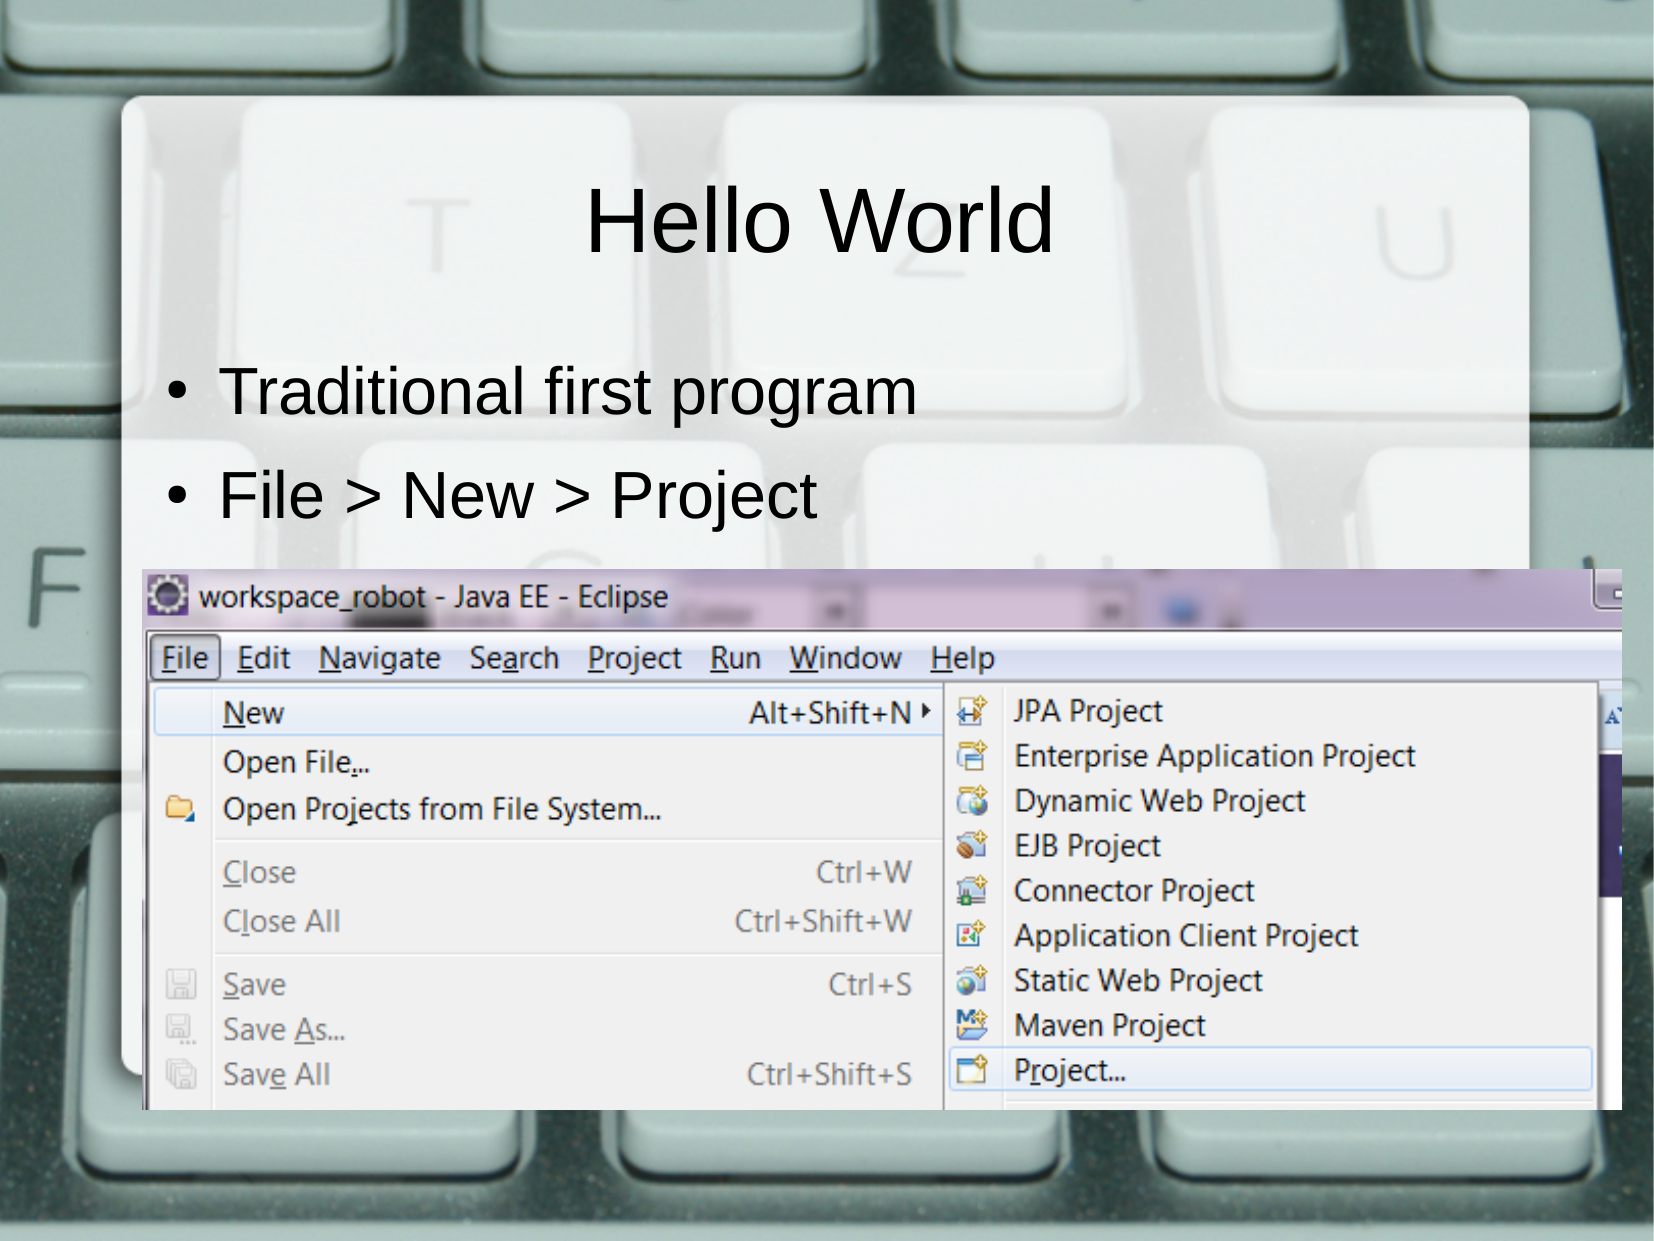

# Hello World
Traditional first program
File > New > Project